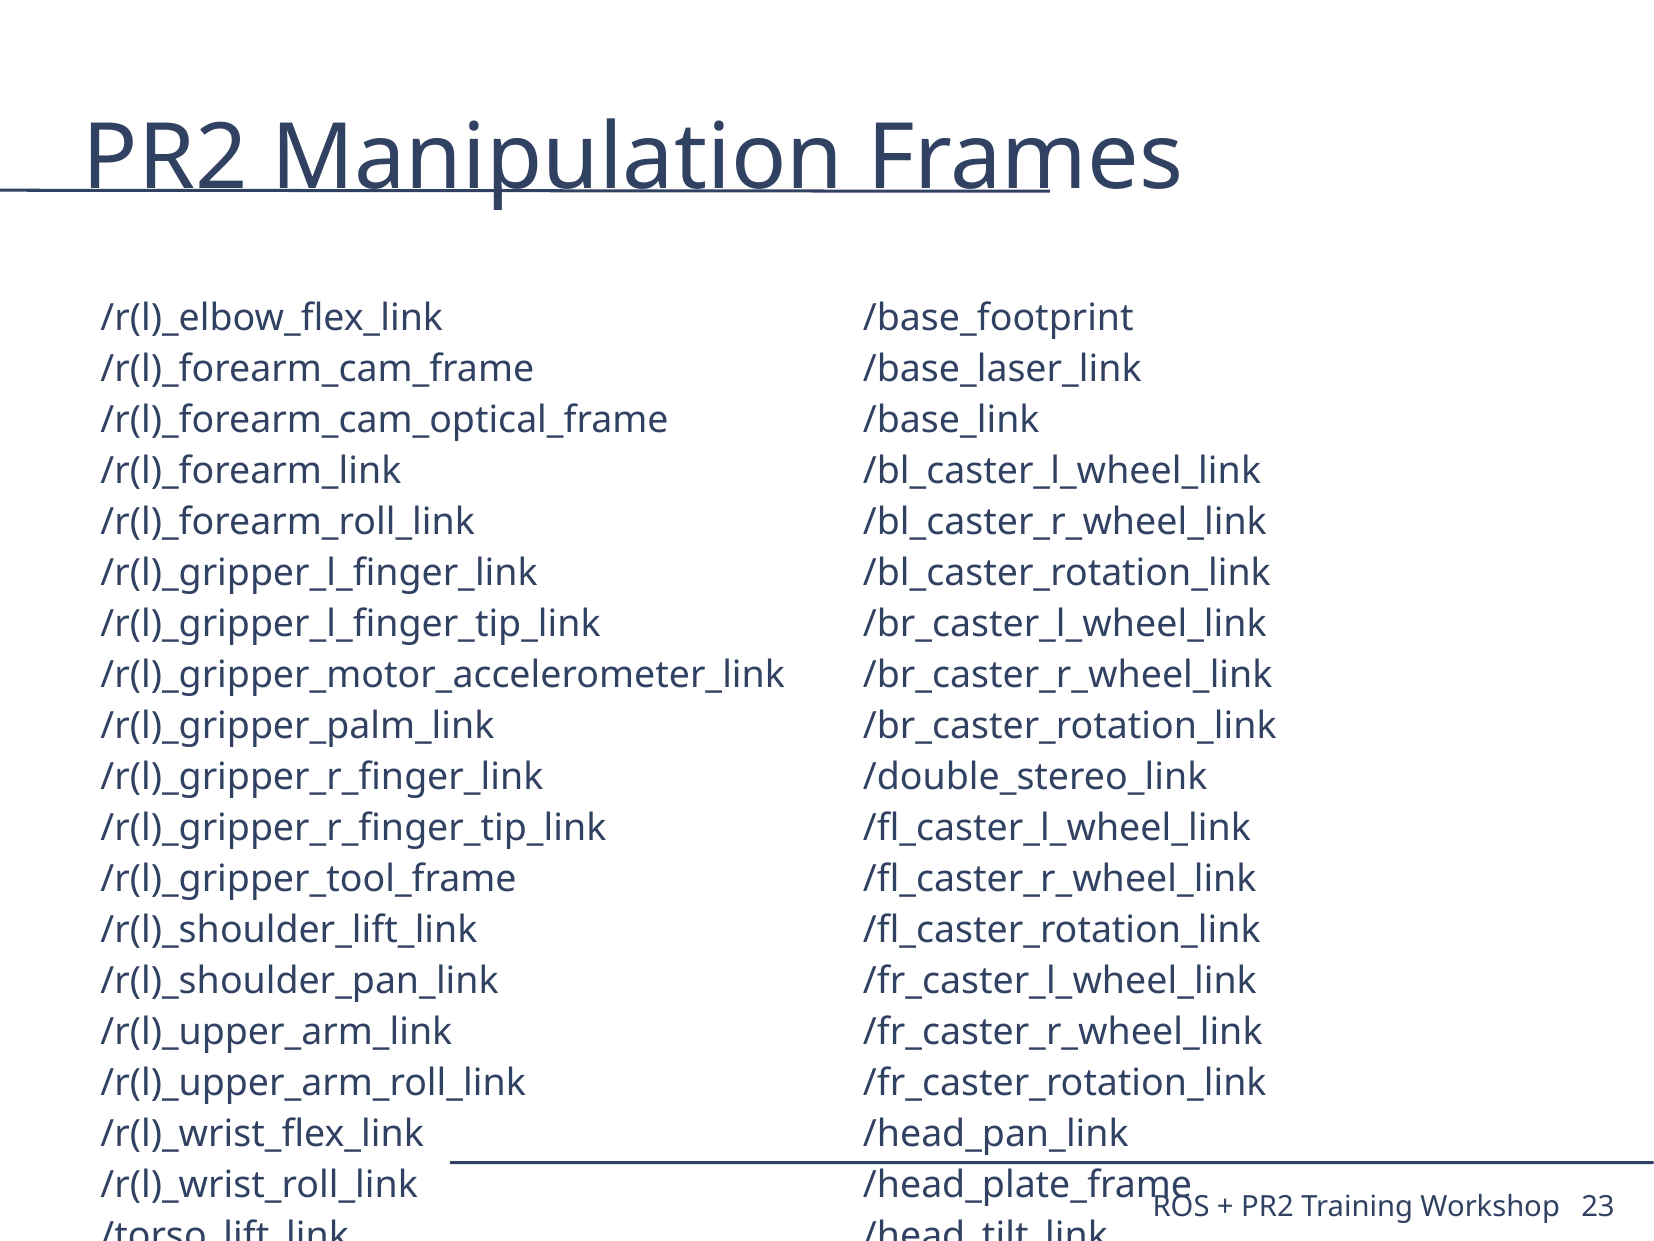

# PR2 Manipulation Frames
/r(l)_elbow_flex_link
/r(l)_forearm_cam_frame
/r(l)_forearm_cam_optical_frame
/r(l)_forearm_link
/r(l)_forearm_roll_link
/r(l)_gripper_l_finger_link
/r(l)_gripper_l_finger_tip_link
/r(l)_gripper_motor_accelerometer_link
/r(l)_gripper_palm_link
/r(l)_gripper_r_finger_link
/r(l)_gripper_r_finger_tip_link
/r(l)_gripper_tool_frame
/r(l)_shoulder_lift_link
/r(l)_shoulder_pan_link
/r(l)_upper_arm_link
/r(l)_upper_arm_roll_link
/r(l)_wrist_flex_link
/r(l)_wrist_roll_link
/torso_lift_link
/base_footprint
/base_laser_link
/base_link
/bl_caster_l_wheel_link
/bl_caster_r_wheel_link
/bl_caster_rotation_link
/br_caster_l_wheel_link
/br_caster_r_wheel_link
/br_caster_rotation_link
/double_stereo_link
/fl_caster_l_wheel_link
/fl_caster_r_wheel_link
/fl_caster_rotation_link
/fr_caster_l_wheel_link
/fr_caster_r_wheel_link
/fr_caster_rotation_link
/head_pan_link
/head_plate_frame
/head_tilt_link